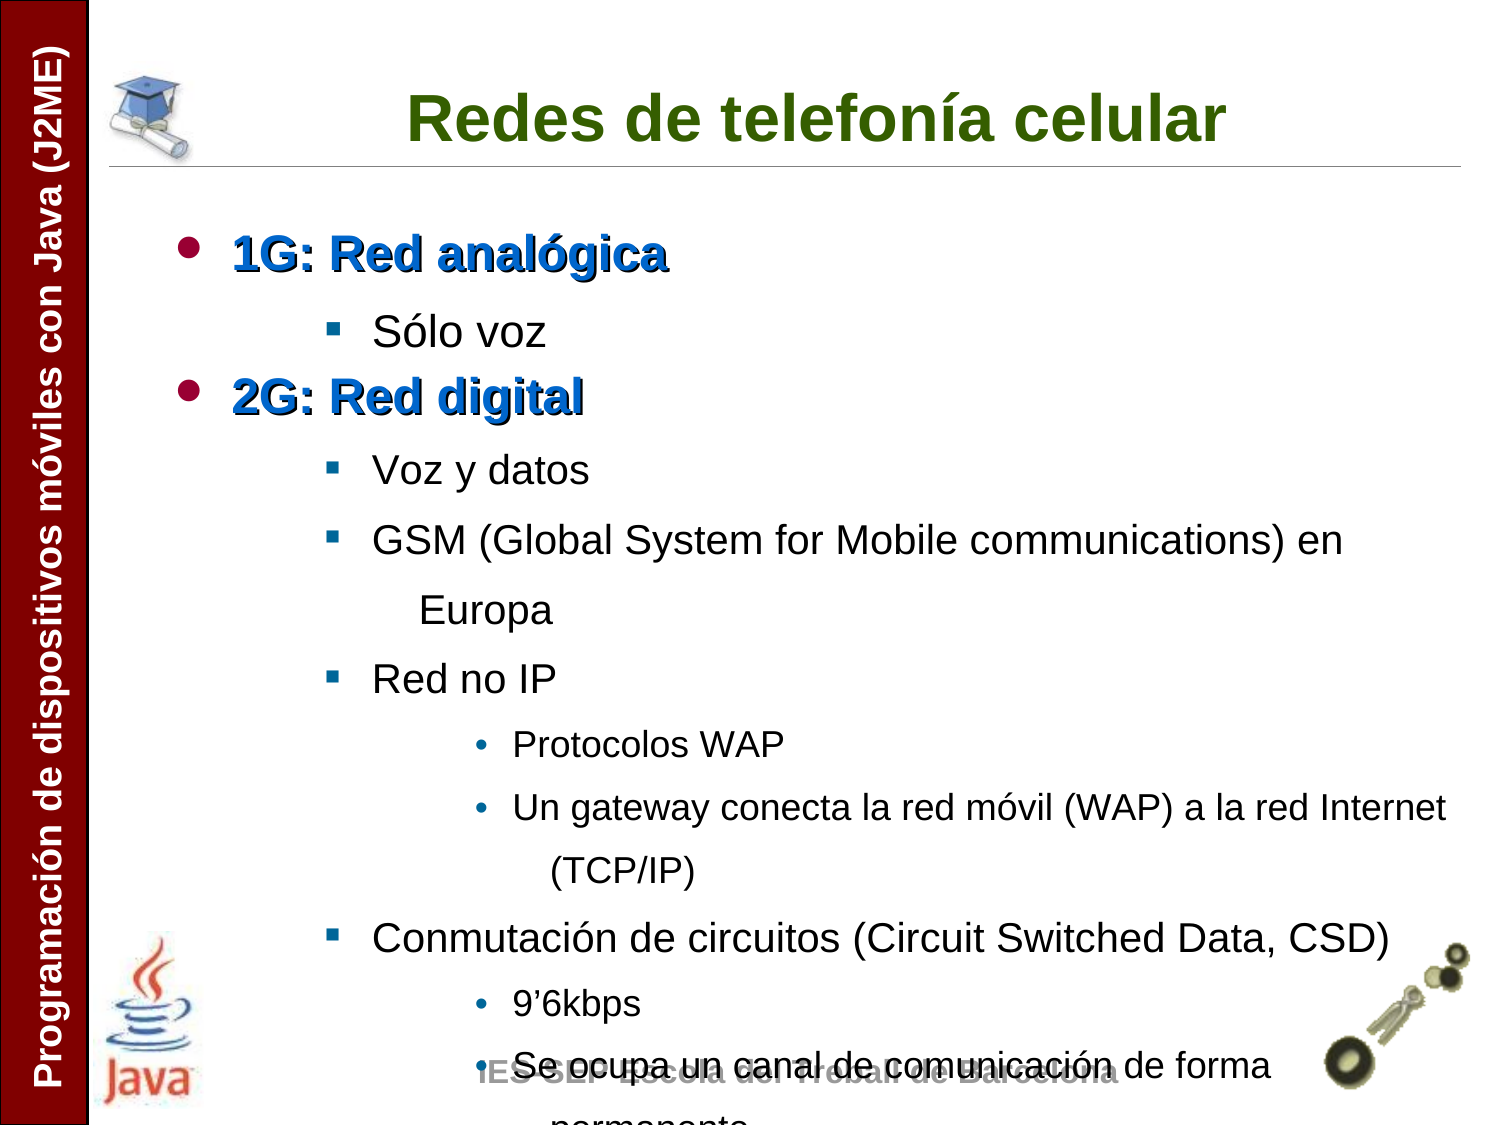

# Redes de telefonía celular
1G: Red analógica
Sólo voz
2G: Red digital
Voz y datos
GSM (Global System for Mobile communications) en Europa
Red no IP
Protocolos WAP
Un gateway conecta la red móvil (WAP) a la red Internet (TCP/IP)
Conmutación de circuitos (Circuit Switched Data, CSD)
9’6kbps
Se ocupa un canal de comunicación de forma permanente
Se cobra por tiempo de conexión